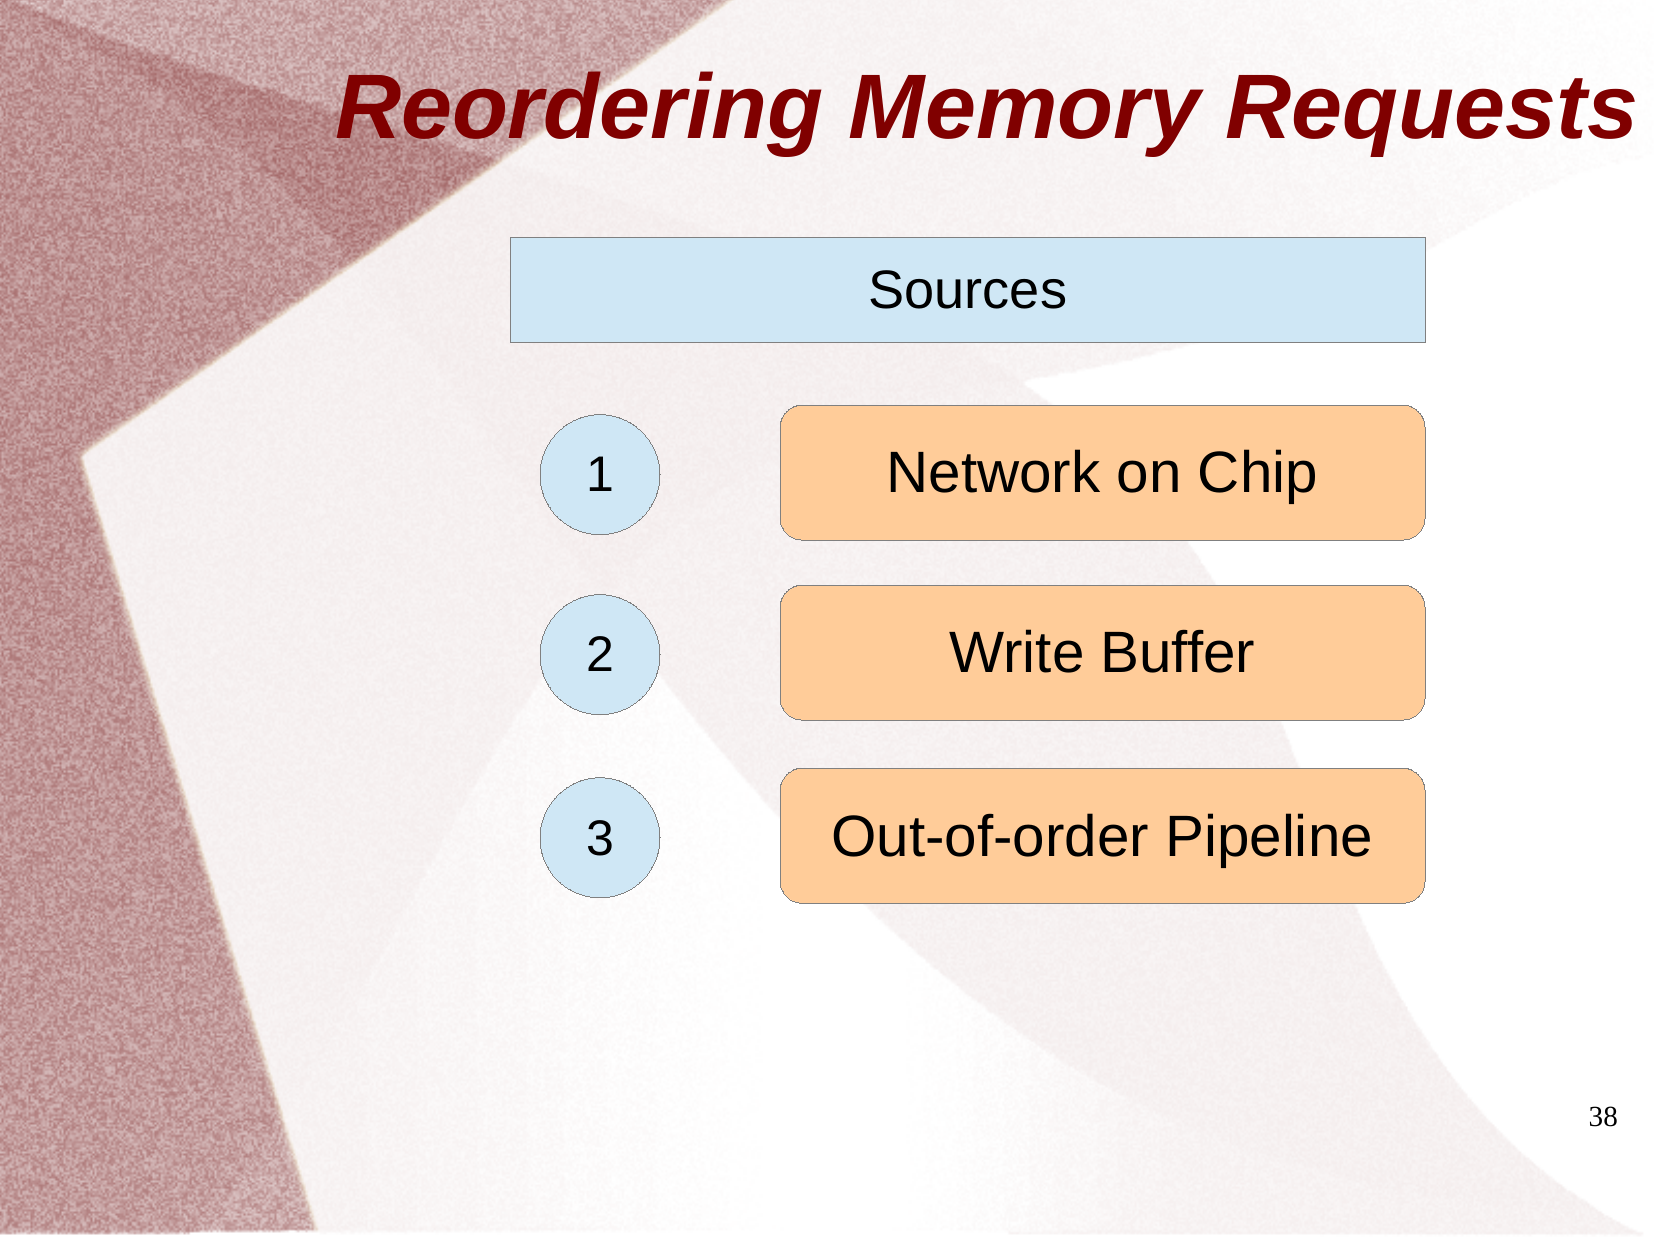

# Reordering Memory Requests
Sources
Network on Chip
1
Write Buffer
2
Out-of-order Pipeline
3
38